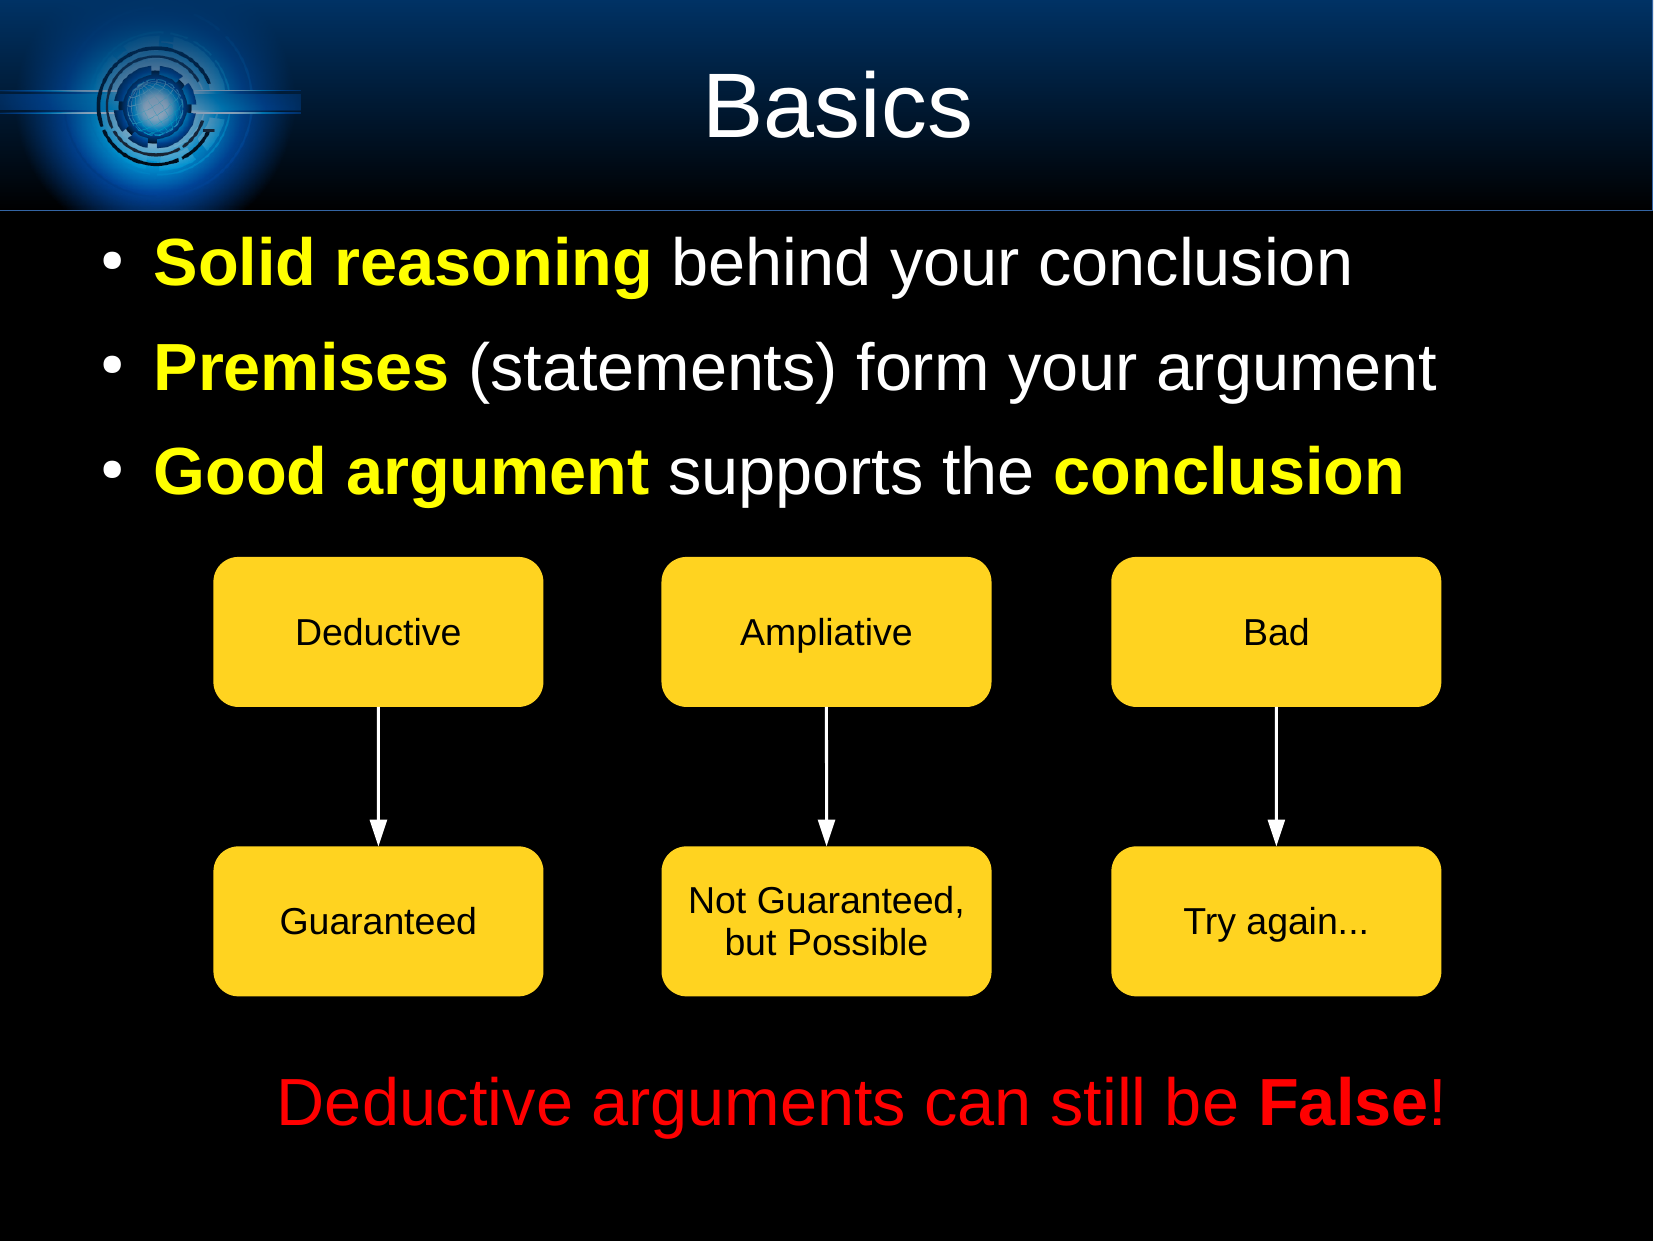

# Basics
Solid reasoning behind your conclusion
Premises (statements) form your argument
Good argument supports the conclusion
Deductive
Ampliative
Bad
Guaranteed
Not Guaranteed,
but Possible
Try again...
Deductive arguments can still be False!